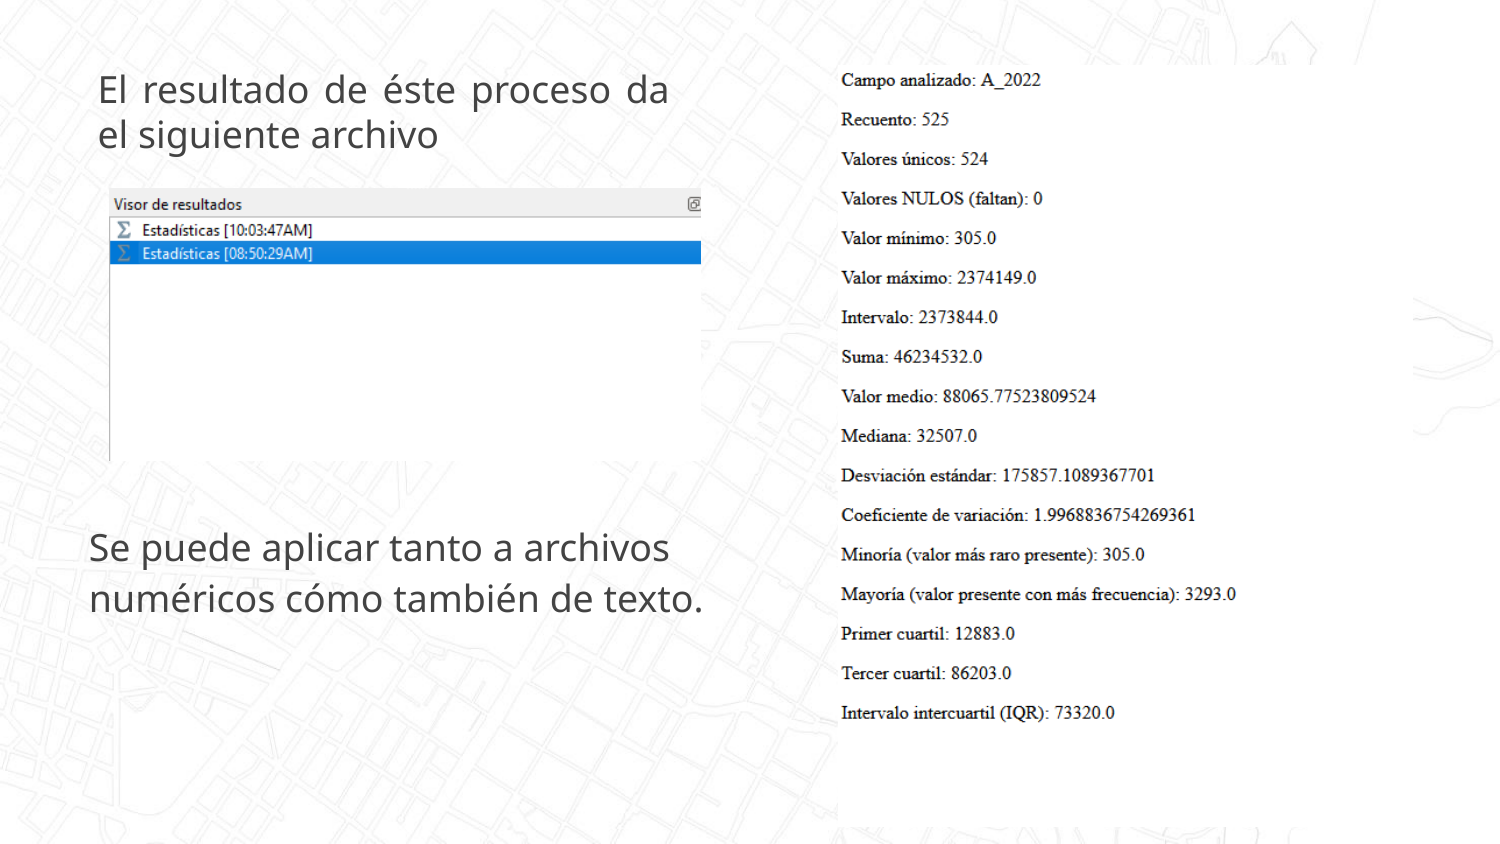

El resultado de éste proceso da el siguiente archivo
Se puede aplicar tanto a archivos numéricos cómo también de texto.